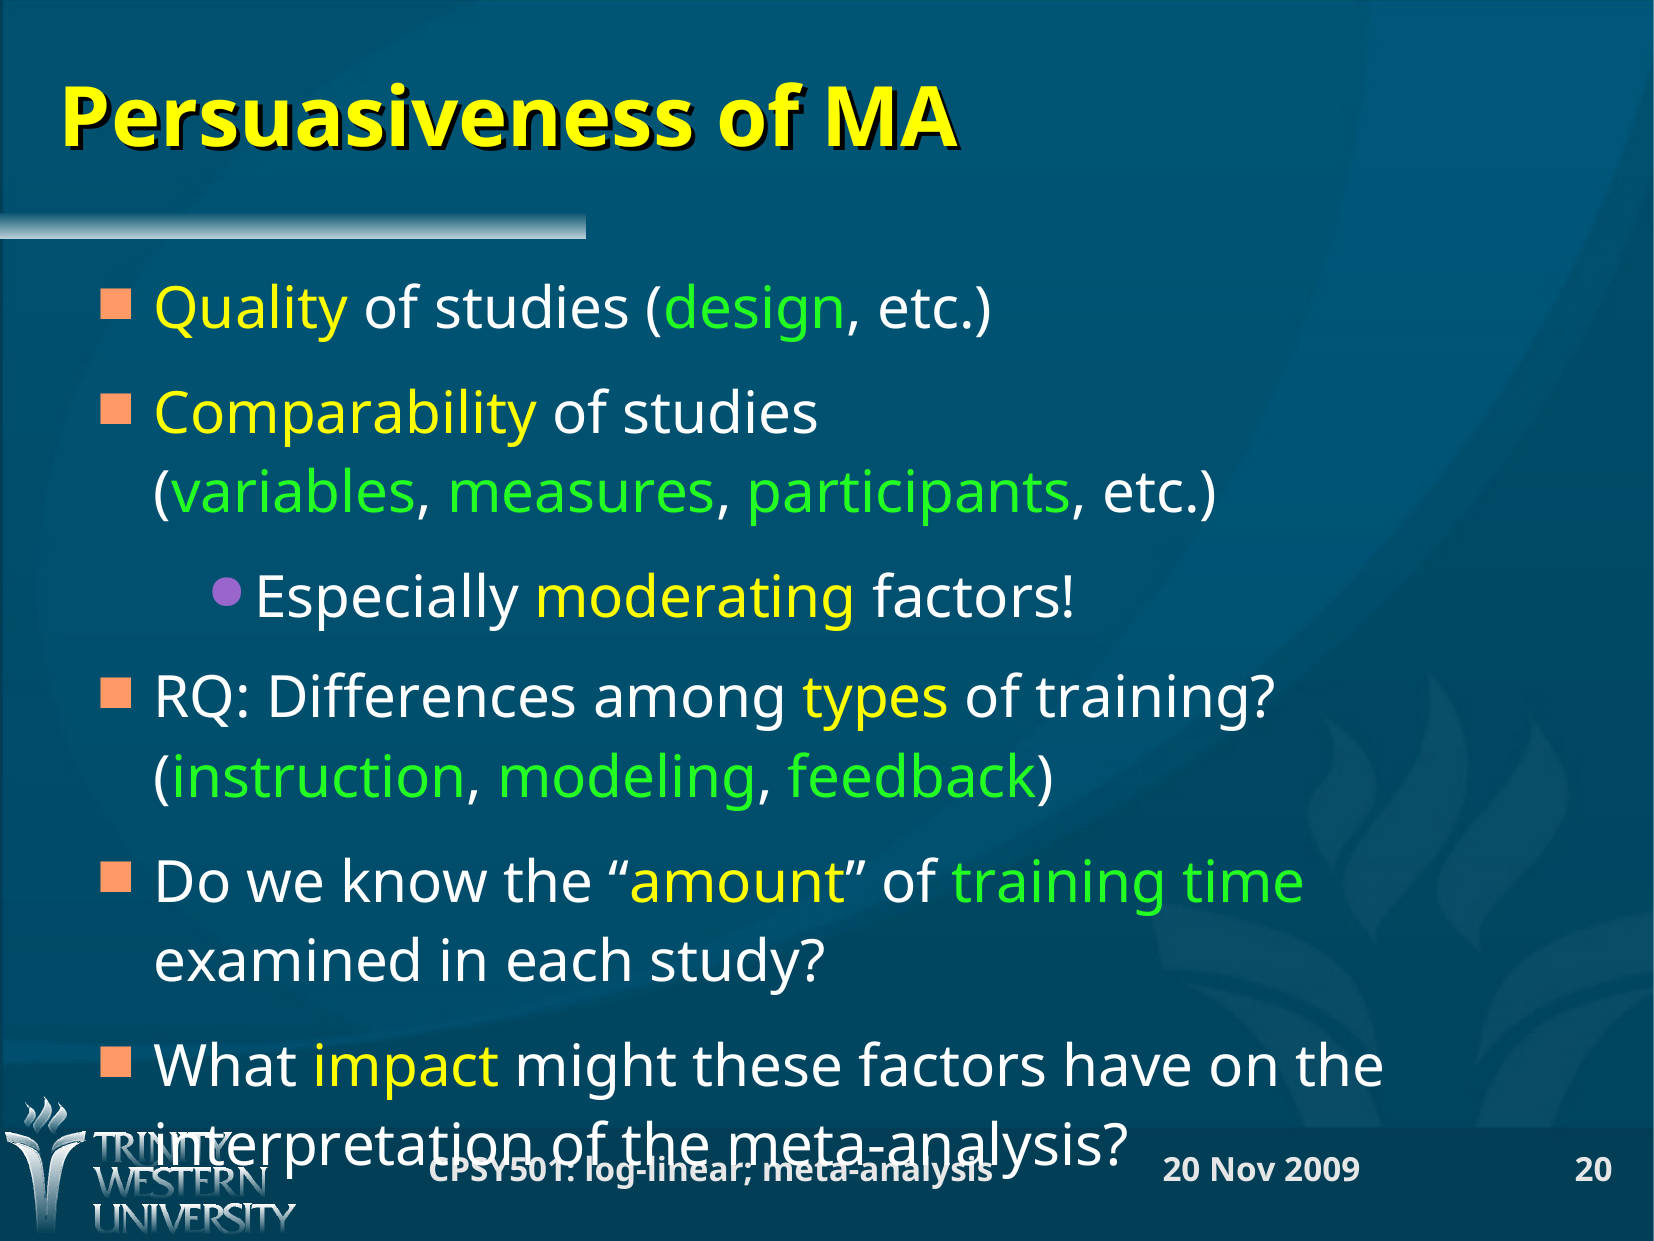

# Persuasiveness of MA
Quality of studies (design, etc.)
Comparability of studies
(variables, measures, participants, etc.)
Especially moderating factors!
RQ: Differences among types of training? (instruction, modeling, feedback)
Do we know the “amount” of training time examined in each study?
What impact might these factors have on the interpretation of the meta-analysis?
CPSY501: log-linear; meta-analysis
20 Nov 2009
20